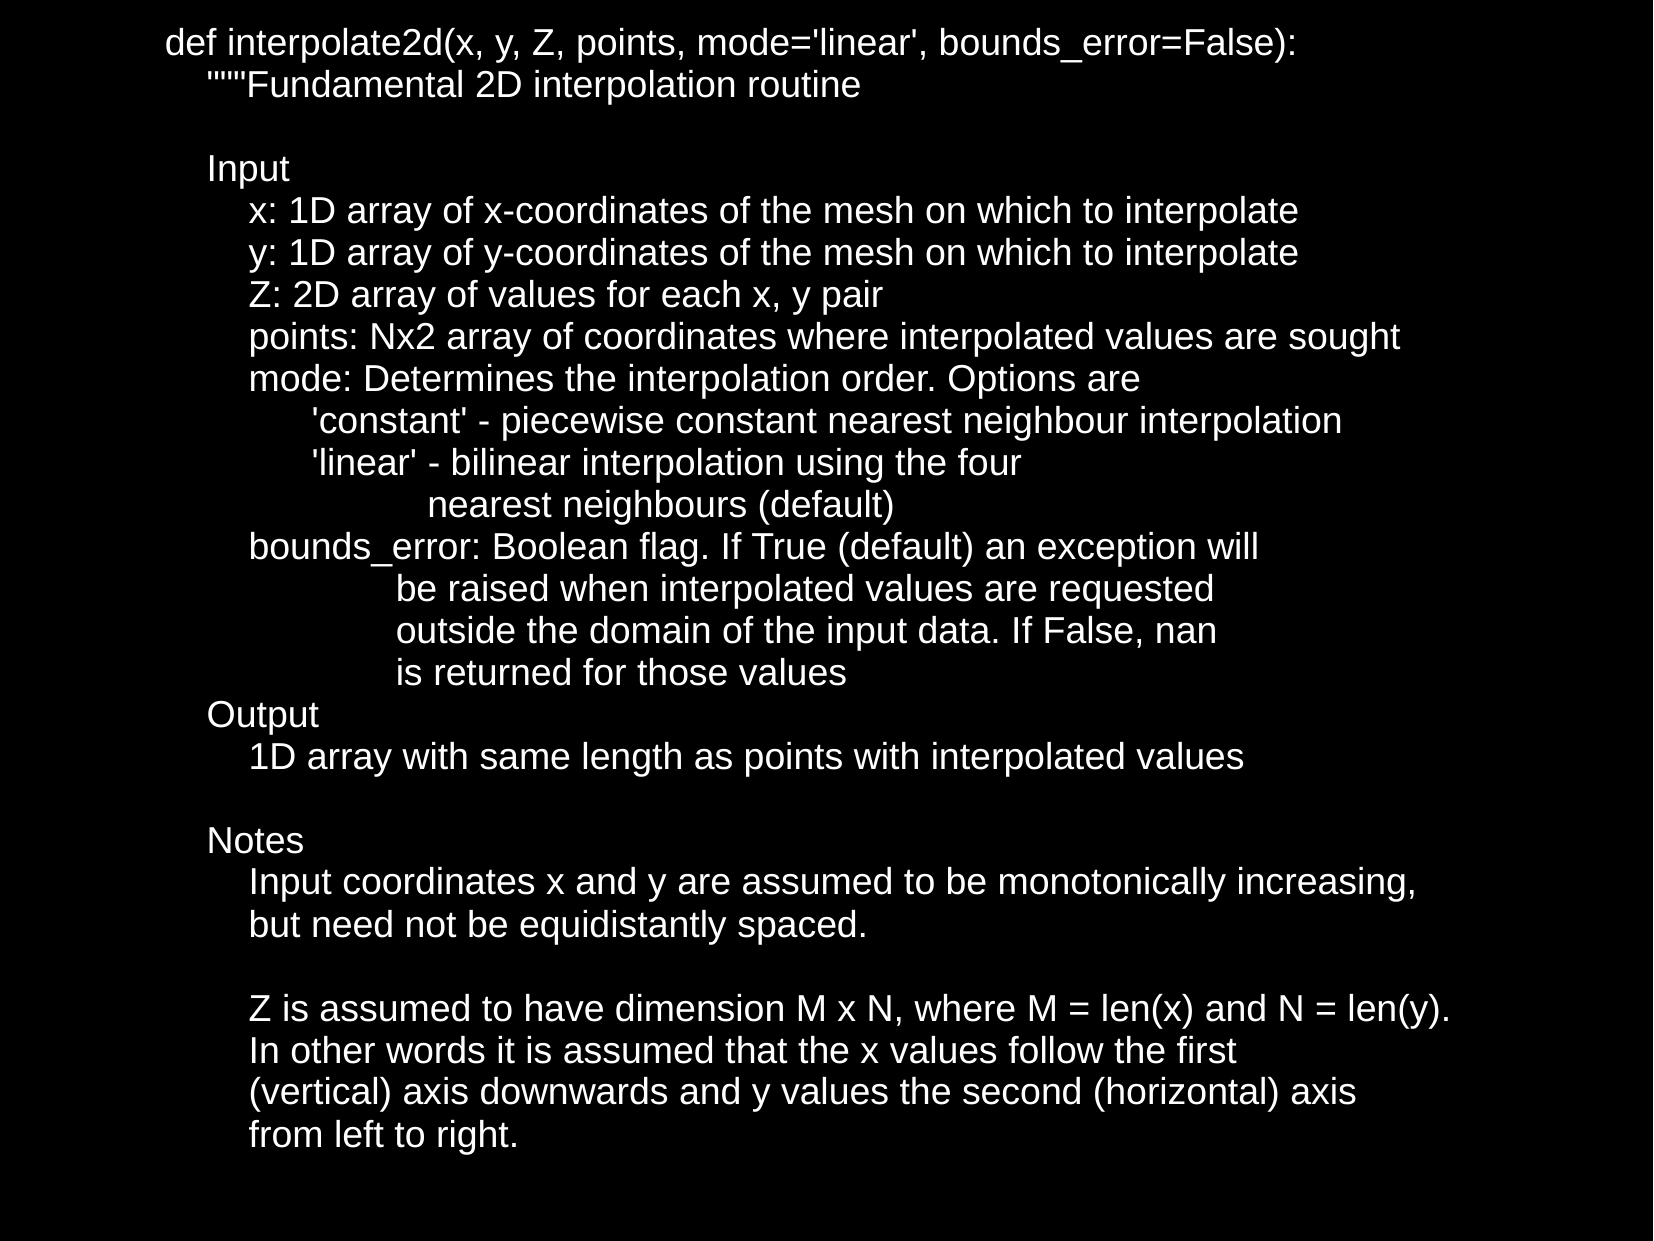

def interpolate2d(x, y, Z, points, mode='linear', bounds_error=False):
 """Fundamental 2D interpolation routine
 Input
 x: 1D array of x-coordinates of the mesh on which to interpolate
 y: 1D array of y-coordinates of the mesh on which to interpolate
 Z: 2D array of values for each x, y pair
 points: Nx2 array of coordinates where interpolated values are sought
 mode: Determines the interpolation order. Options are
 'constant' - piecewise constant nearest neighbour interpolation
 'linear' - bilinear interpolation using the four
 nearest neighbours (default)
 bounds_error: Boolean flag. If True (default) an exception will
 be raised when interpolated values are requested
 outside the domain of the input data. If False, nan
 is returned for those values
 Output
 1D array with same length as points with interpolated values
 Notes
 Input coordinates x and y are assumed to be monotonically increasing,
 but need not be equidistantly spaced.
 Z is assumed to have dimension M x N, where M = len(x) and N = len(y).
 In other words it is assumed that the x values follow the first
 (vertical) axis downwards and y values the second (horizontal) axis
 from left to right.